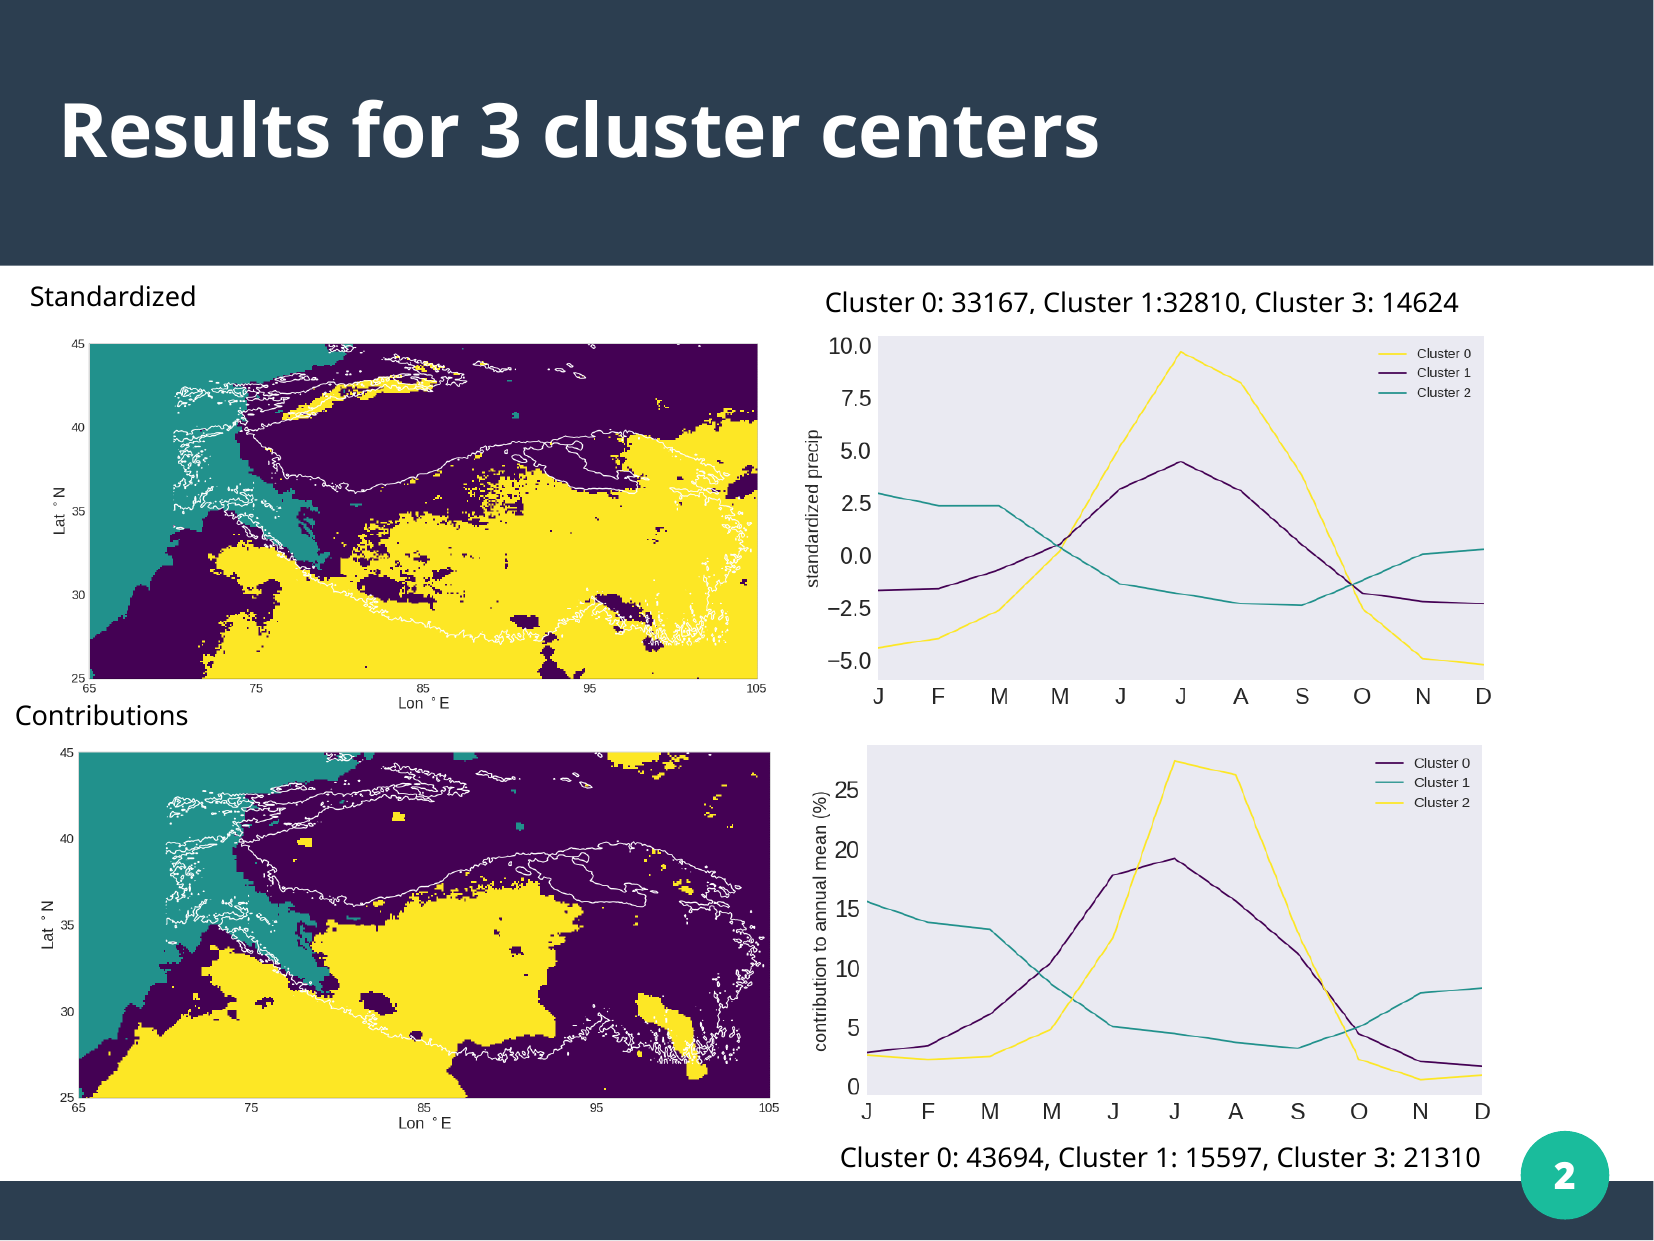

# Results for 3 cluster centers
Cluster 0: 33167, Cluster 1:32810, Cluster 3: 14624
Standardized
Contributions
Cluster 0: 43694, Cluster 1: 15597, Cluster 3: 21310
2